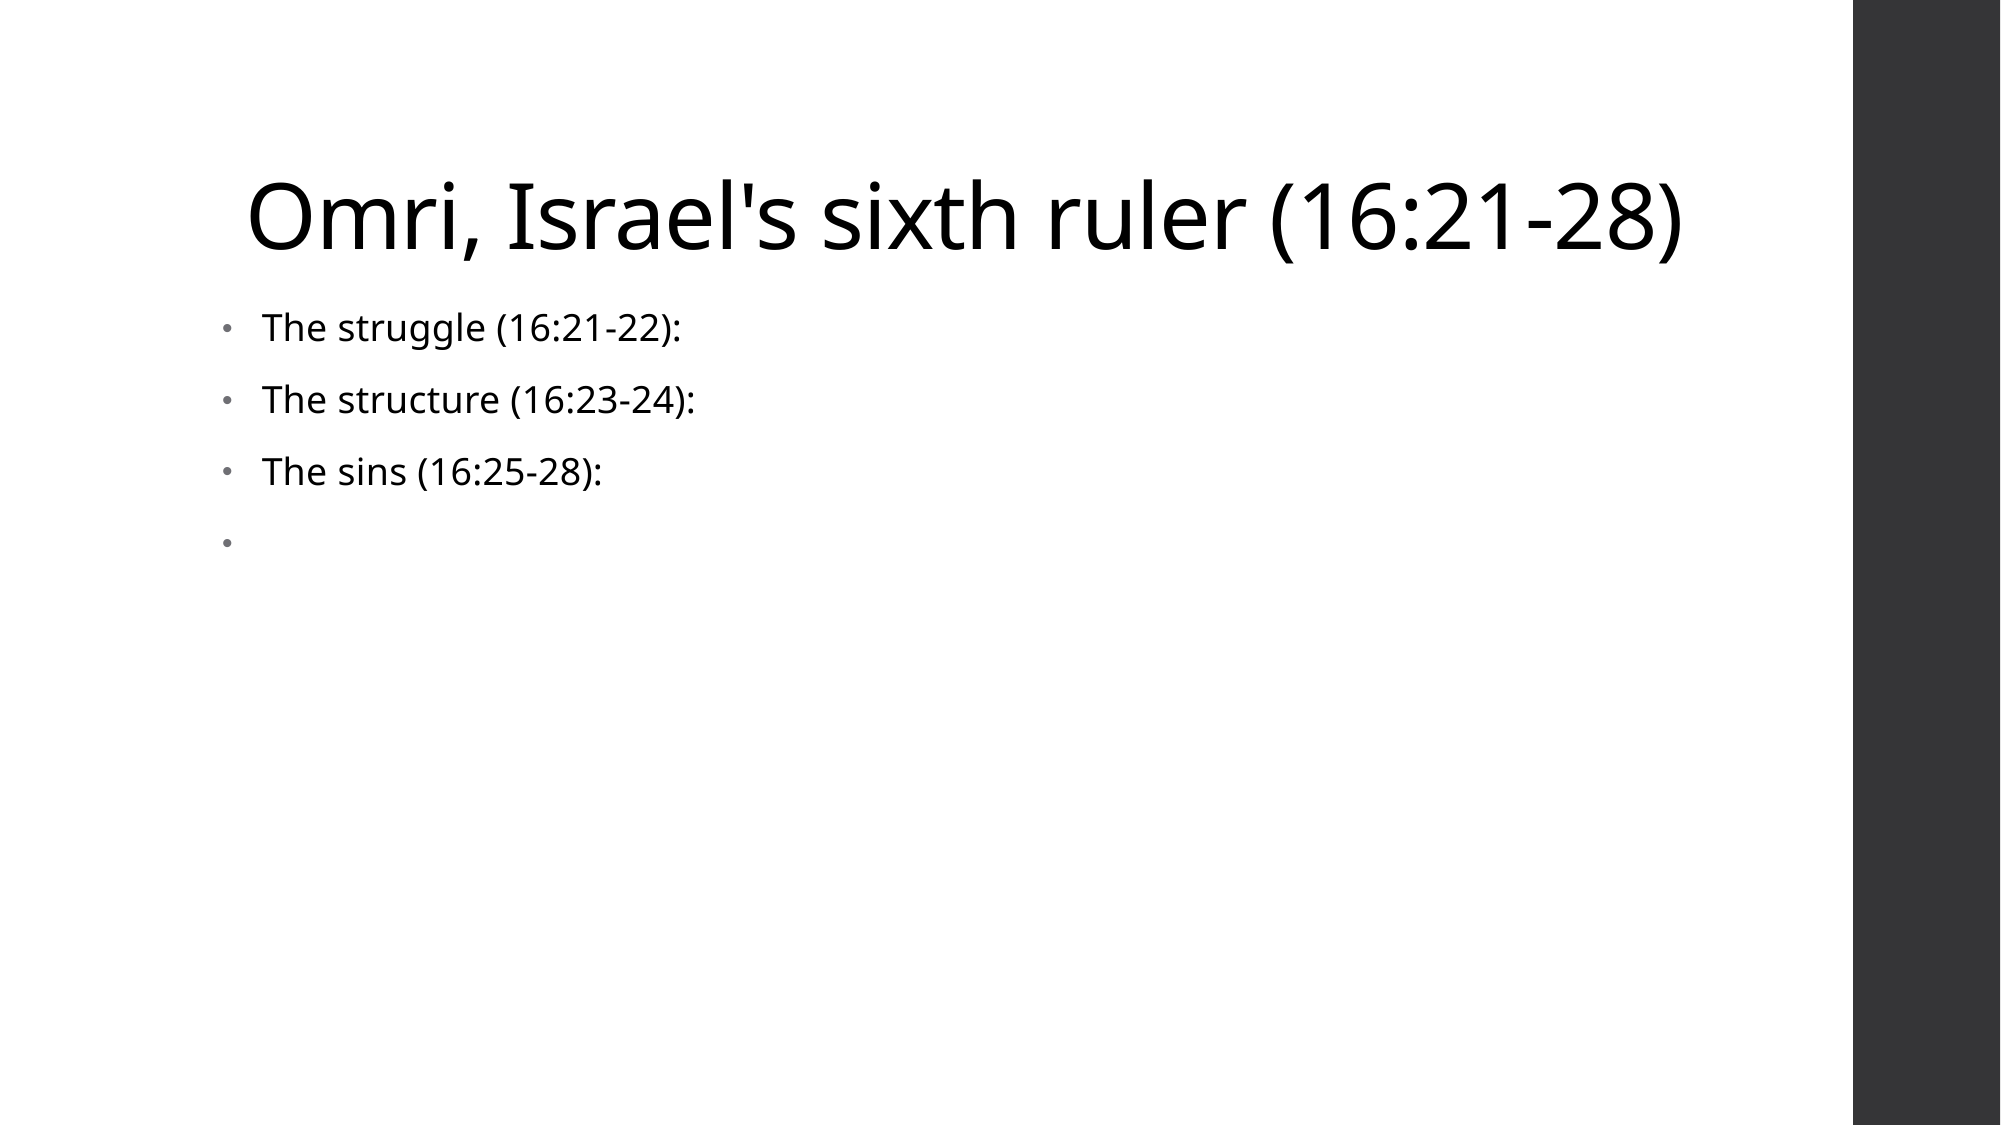

# Omri, Israel's sixth ruler (16:21-28)
 The struggle (16:21-22):
 The structure (16:23-24):
 The sins (16:25-28):